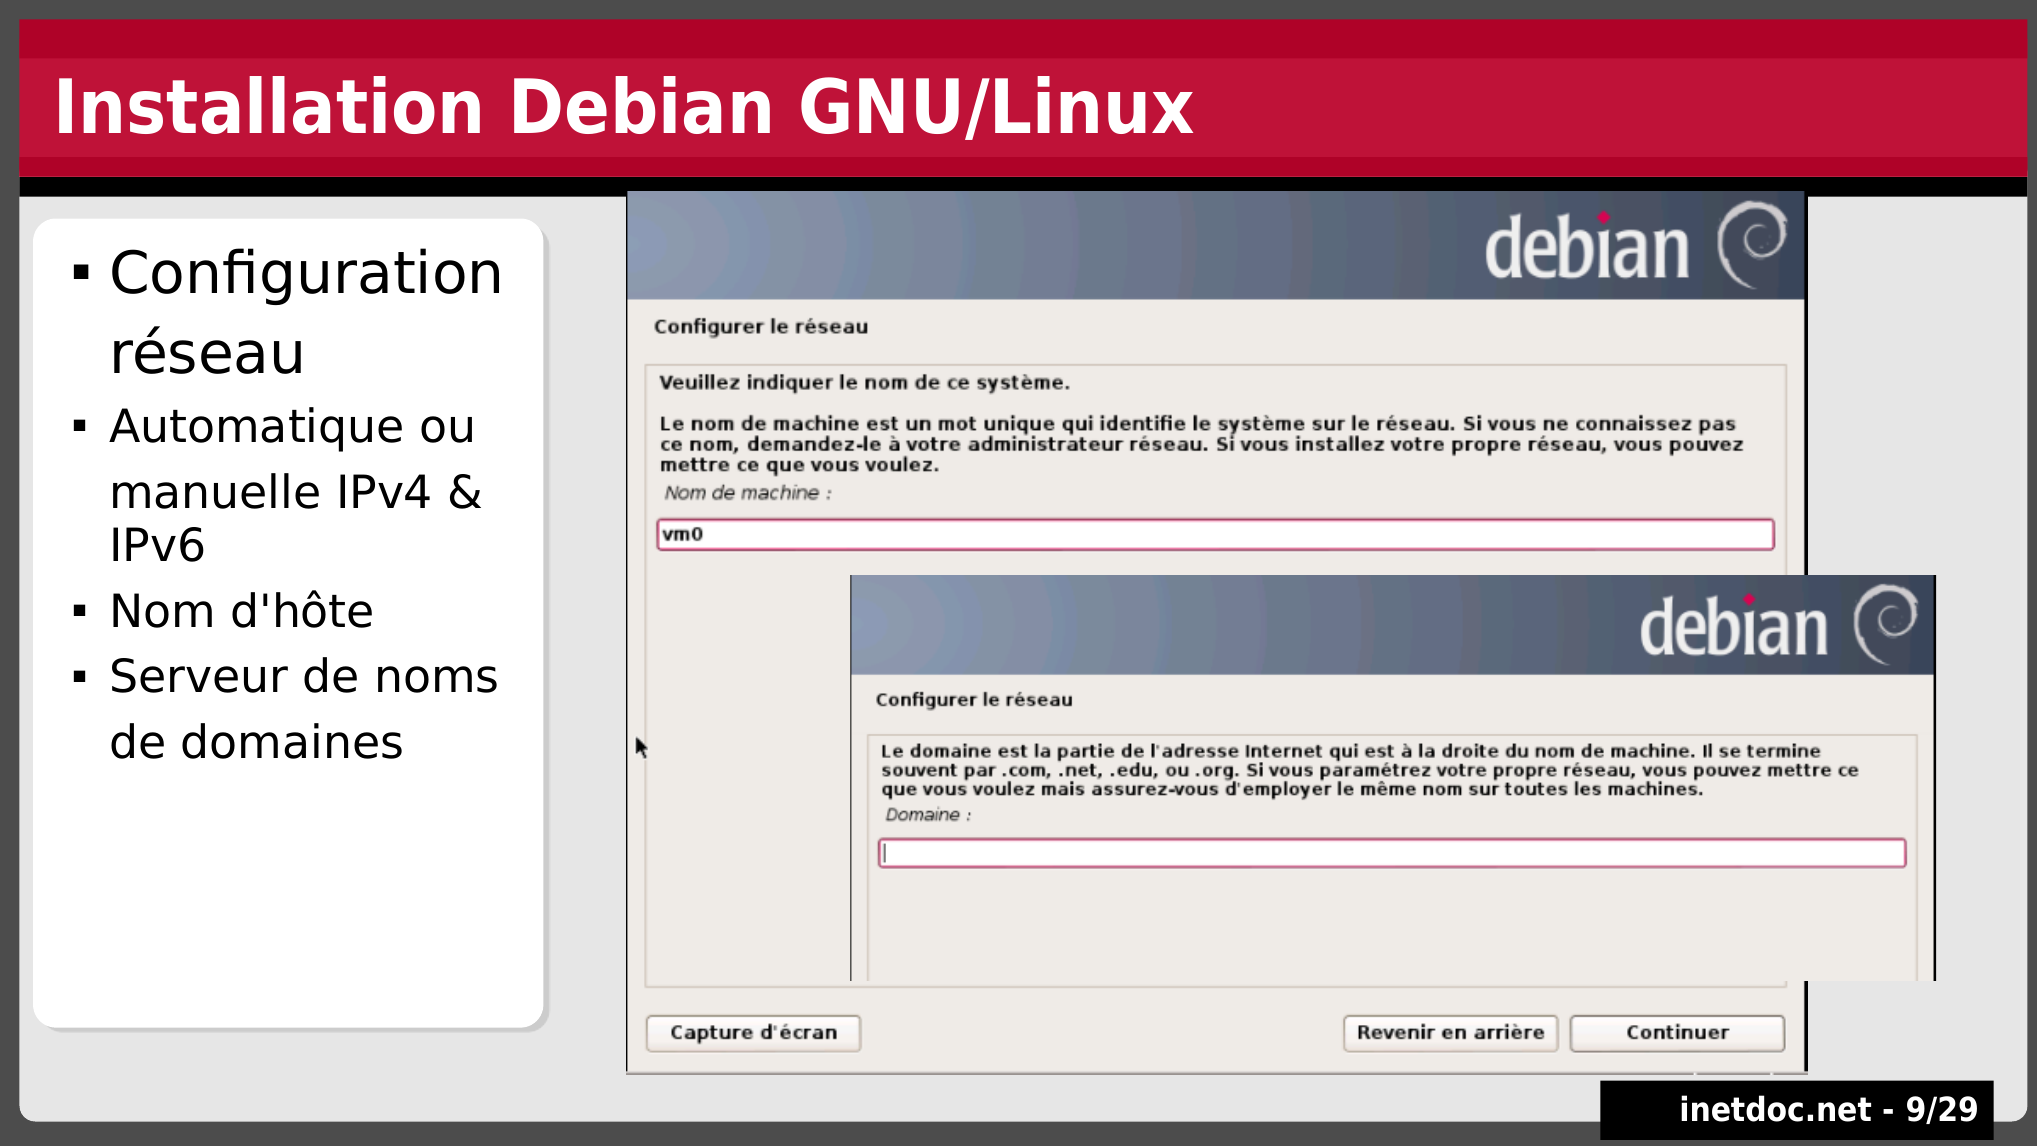

Installation Debian GNU/Linux
Configuration
réseau
Automatique ou
manuelle IPv4 & IPv6
Nom d'hôte
Serveur de noms
de domaines
inetdoc.net - /29